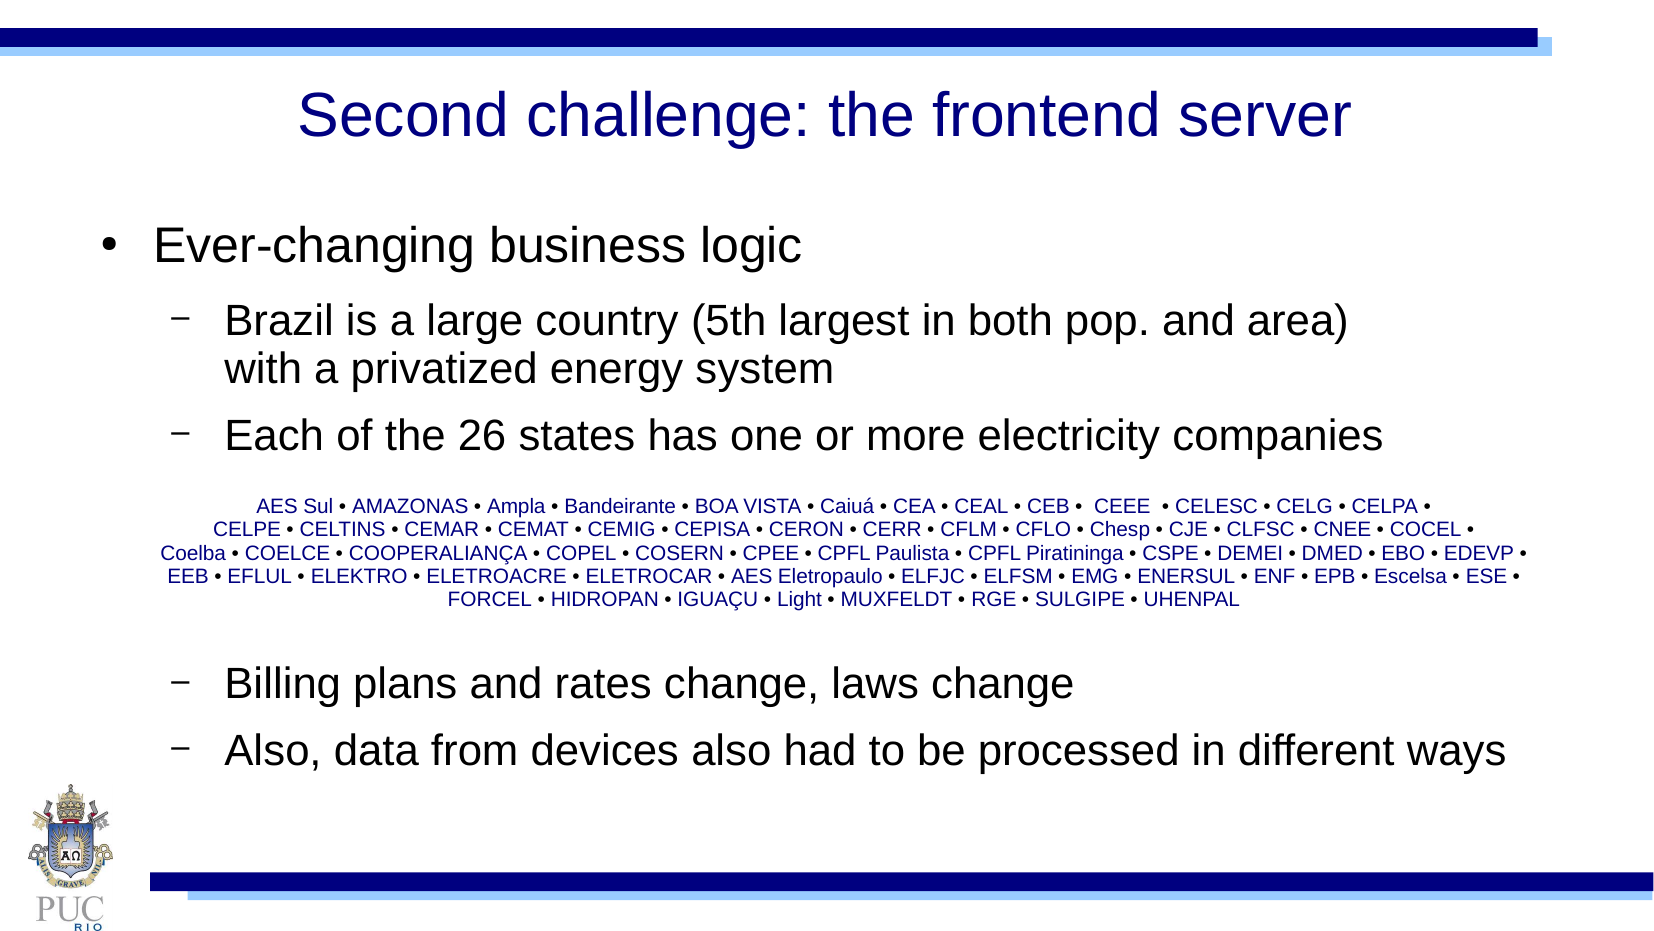

# Second challenge: the frontend server
Ever-changing business logic
Brazil is a large country (5th largest in both pop. and area)
with a privatized energy system
Each of the 26 states has one or more electricity companies
Billing plans and rates change, laws change
Also, data from devices also had to be processed in different ways
AES Sul • AMAZONAS • Ampla • Bandeirante • BOA VISTA • Caiuá • CEA • CEAL • CEB • CEEE • CELESC • CELG • CELPA •
 CELPE • CELTINS • CEMAR • CEMAT • CEMIG • CEPISA • CERON • CERR • CFLM • CFLO • Chesp • CJE • CLFSC • CNEE • COCEL •
Coelba • COELCE • COOPERALIANÇA • COPEL • COSERN • CPEE • CPFL Paulista • CPFL Piratininga • CSPE • DEMEI • DMED • EBO • EDEVP •
 EEB • EFLUL • ELEKTRO • ELETROACRE • ELETROCAR • AES Eletropaulo • ELFJC • ELFSM • EMG • ENERSUL • ENF • EPB • Escelsa • ESE •
FORCEL • HIDROPAN • IGUAÇU • Light • MUXFELDT • RGE • SULGIPE • UHENPAL